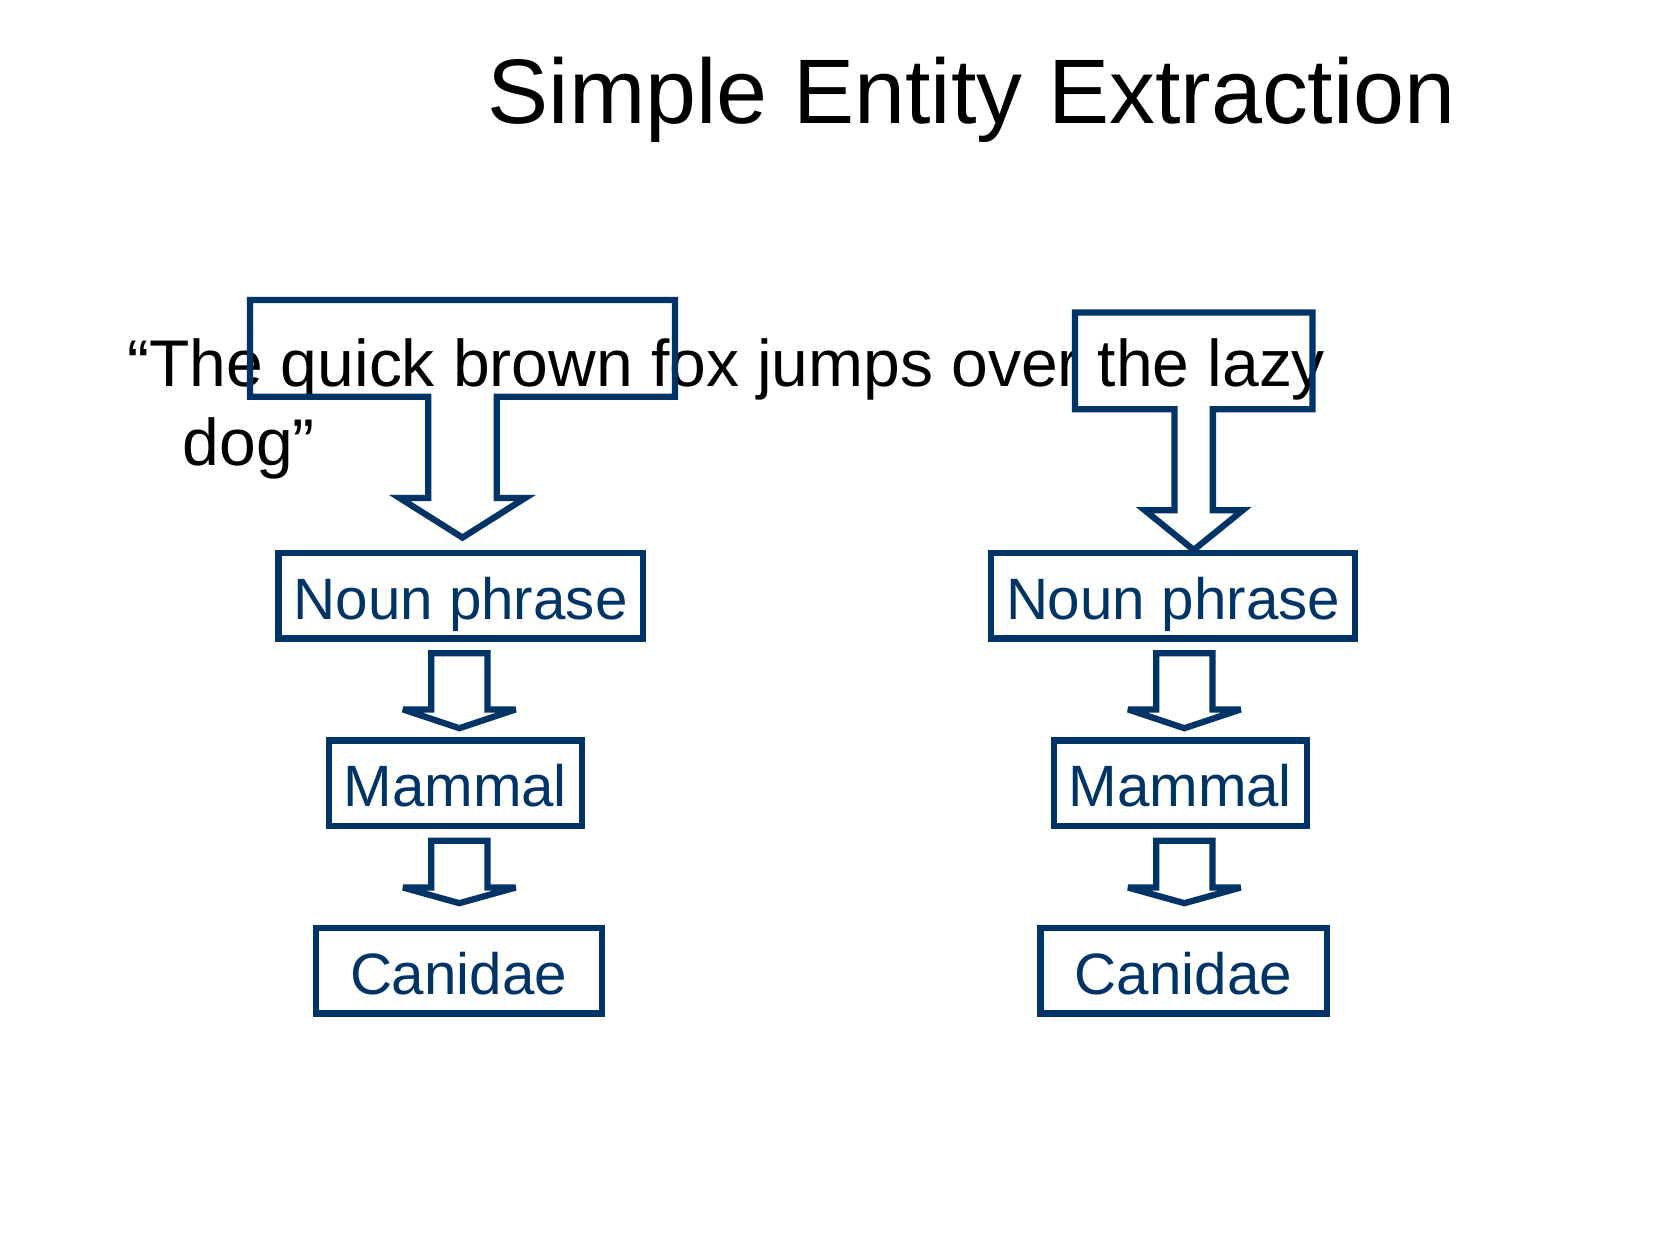

# Simple Entity Extraction
“The quick brown fox jumps over the lazy dog”
Noun phrase
Noun phrase
Mammal
Mammal
Canidae
Canidae